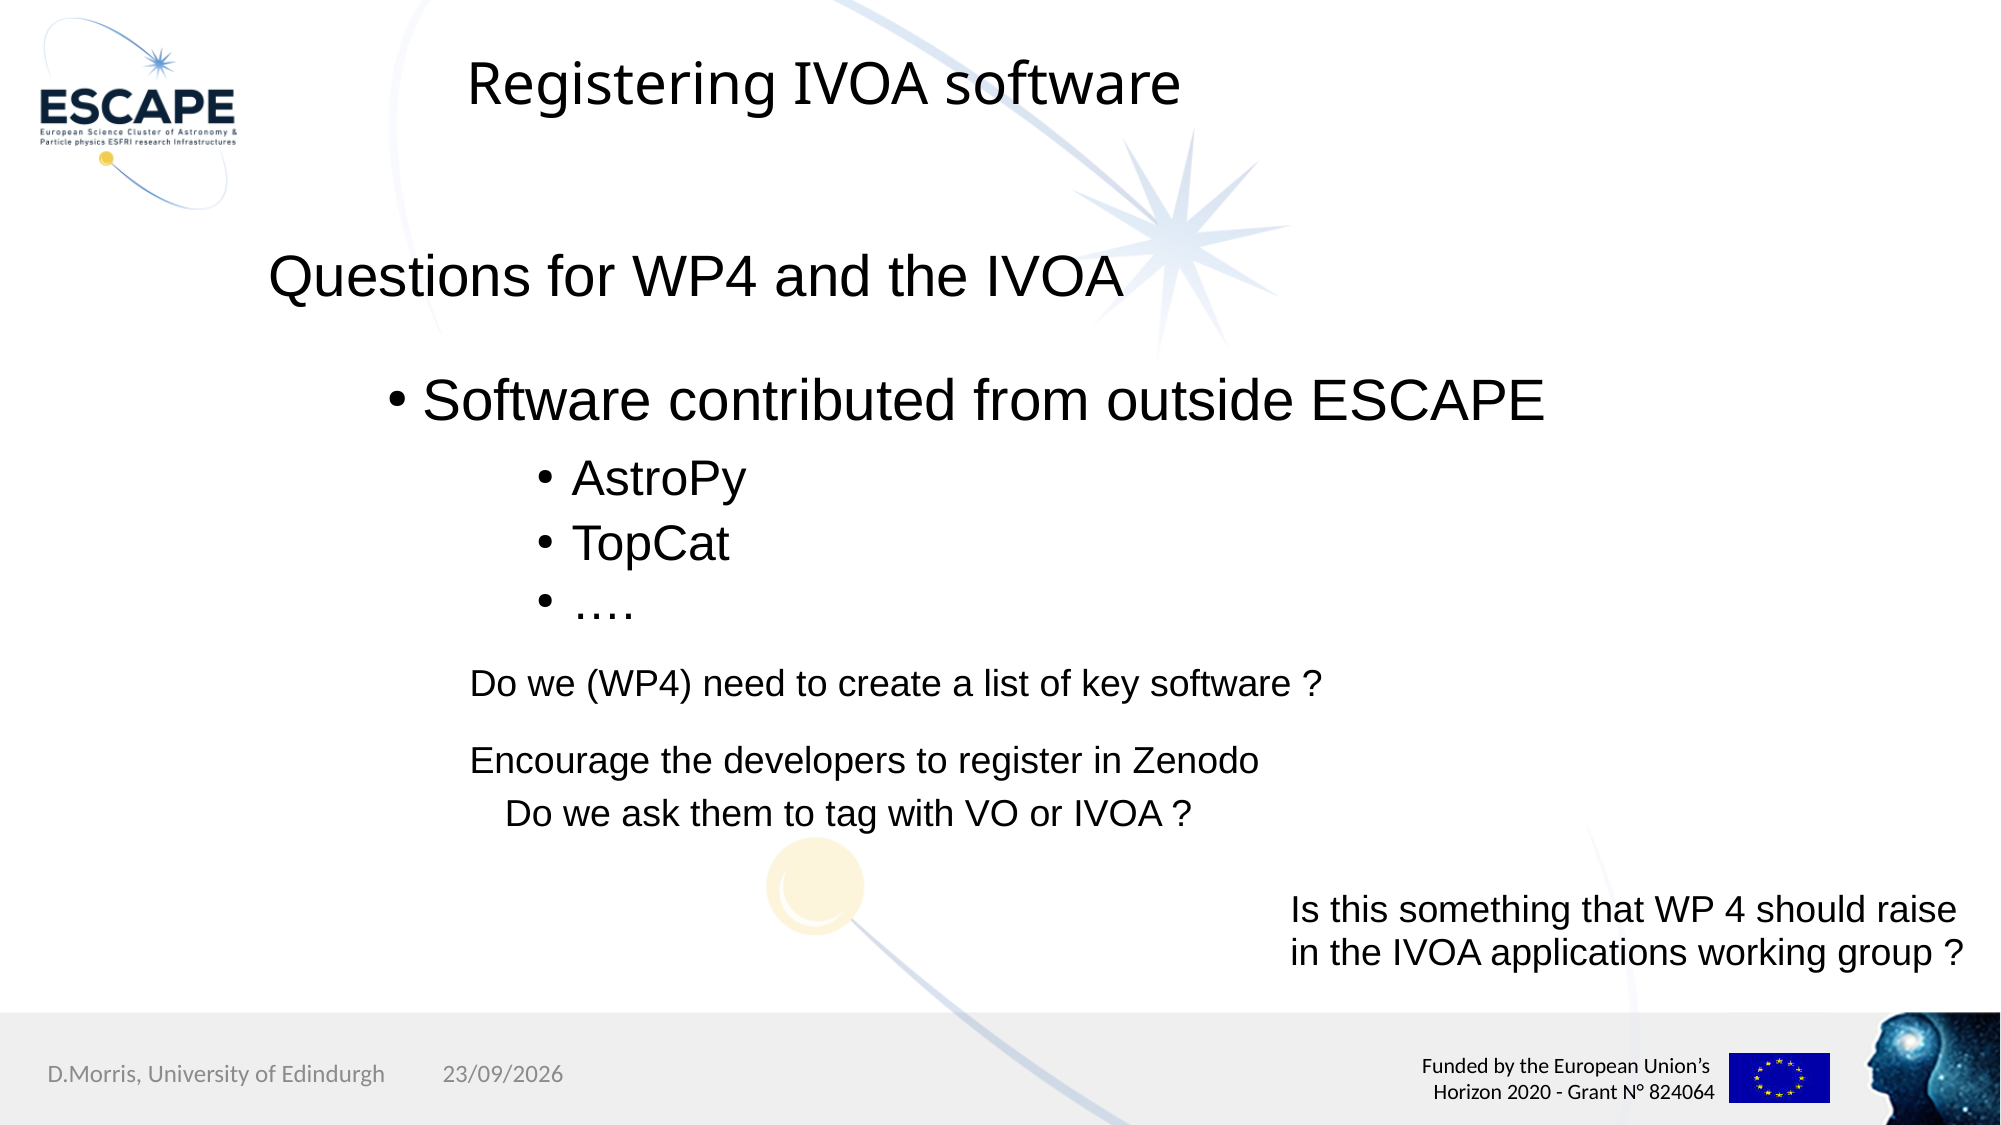

# Registering IVOA software
Questions for WP4 and the IVOA
Software contributed from outside ESCAPE
AstroPy
TopCat
….
Do we (WP4) need to create a list of key software ?
Encourage the developers to register in Zenodo
Do we ask them to tag with VO or IVOA ?
Is this something that WP 4 should raise
in the IVOA applications working group ?
D.Morris, University of Edindurgh